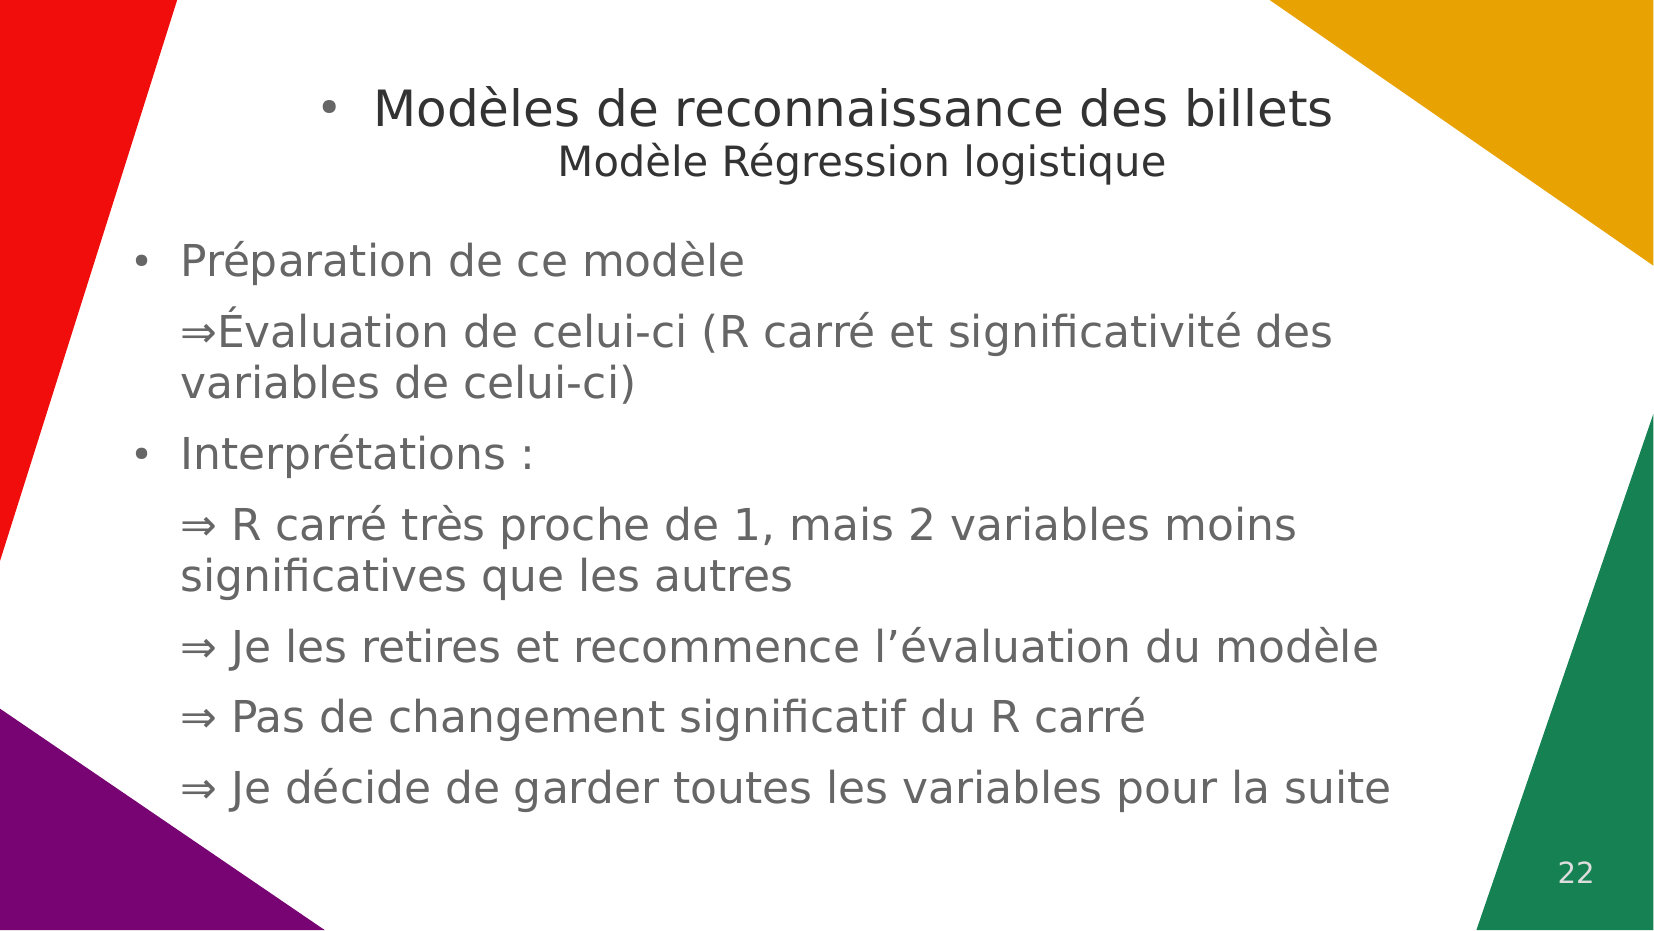

# Modèles de reconnaissance des billets Modèle Régression logistique
Préparation de ce modèle
⇒Évaluation de celui-ci (R carré et significativité des variables de celui-ci)
Interprétations :
⇒ R carré très proche de 1, mais 2 variables moins significatives que les autres
⇒ Je les retires et recommence l’évaluation du modèle
⇒ Pas de changement significatif du R carré
⇒ Je décide de garder toutes les variables pour la suite
22